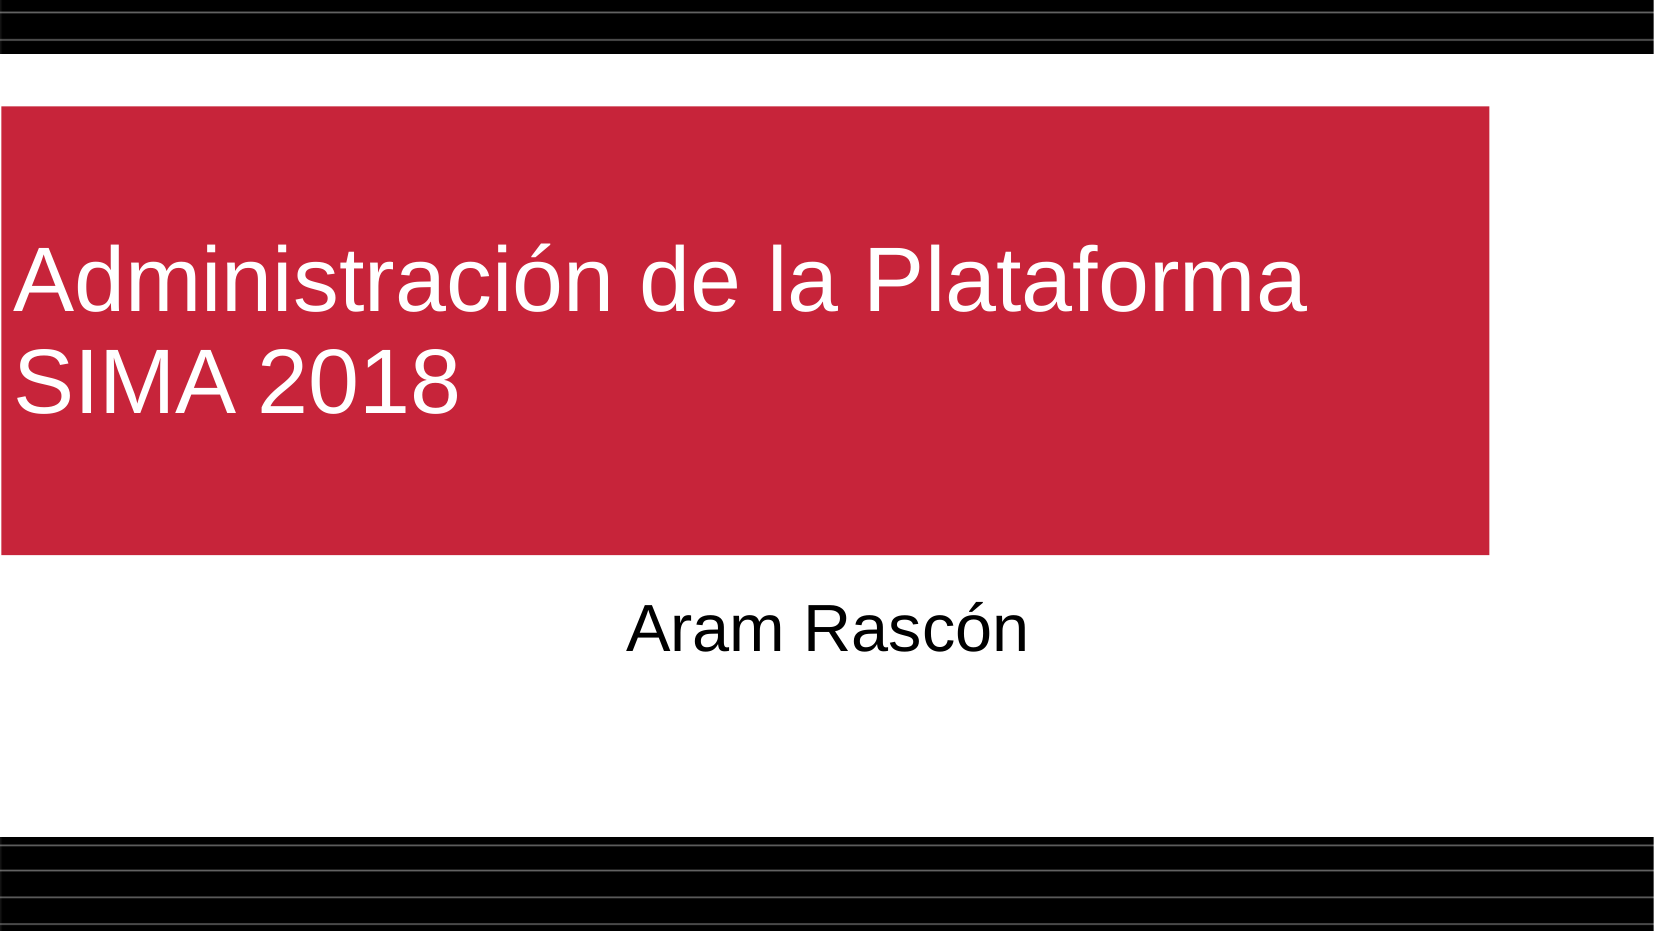

# Administración de la Plataforma SIMA 2018
Aram Rascón